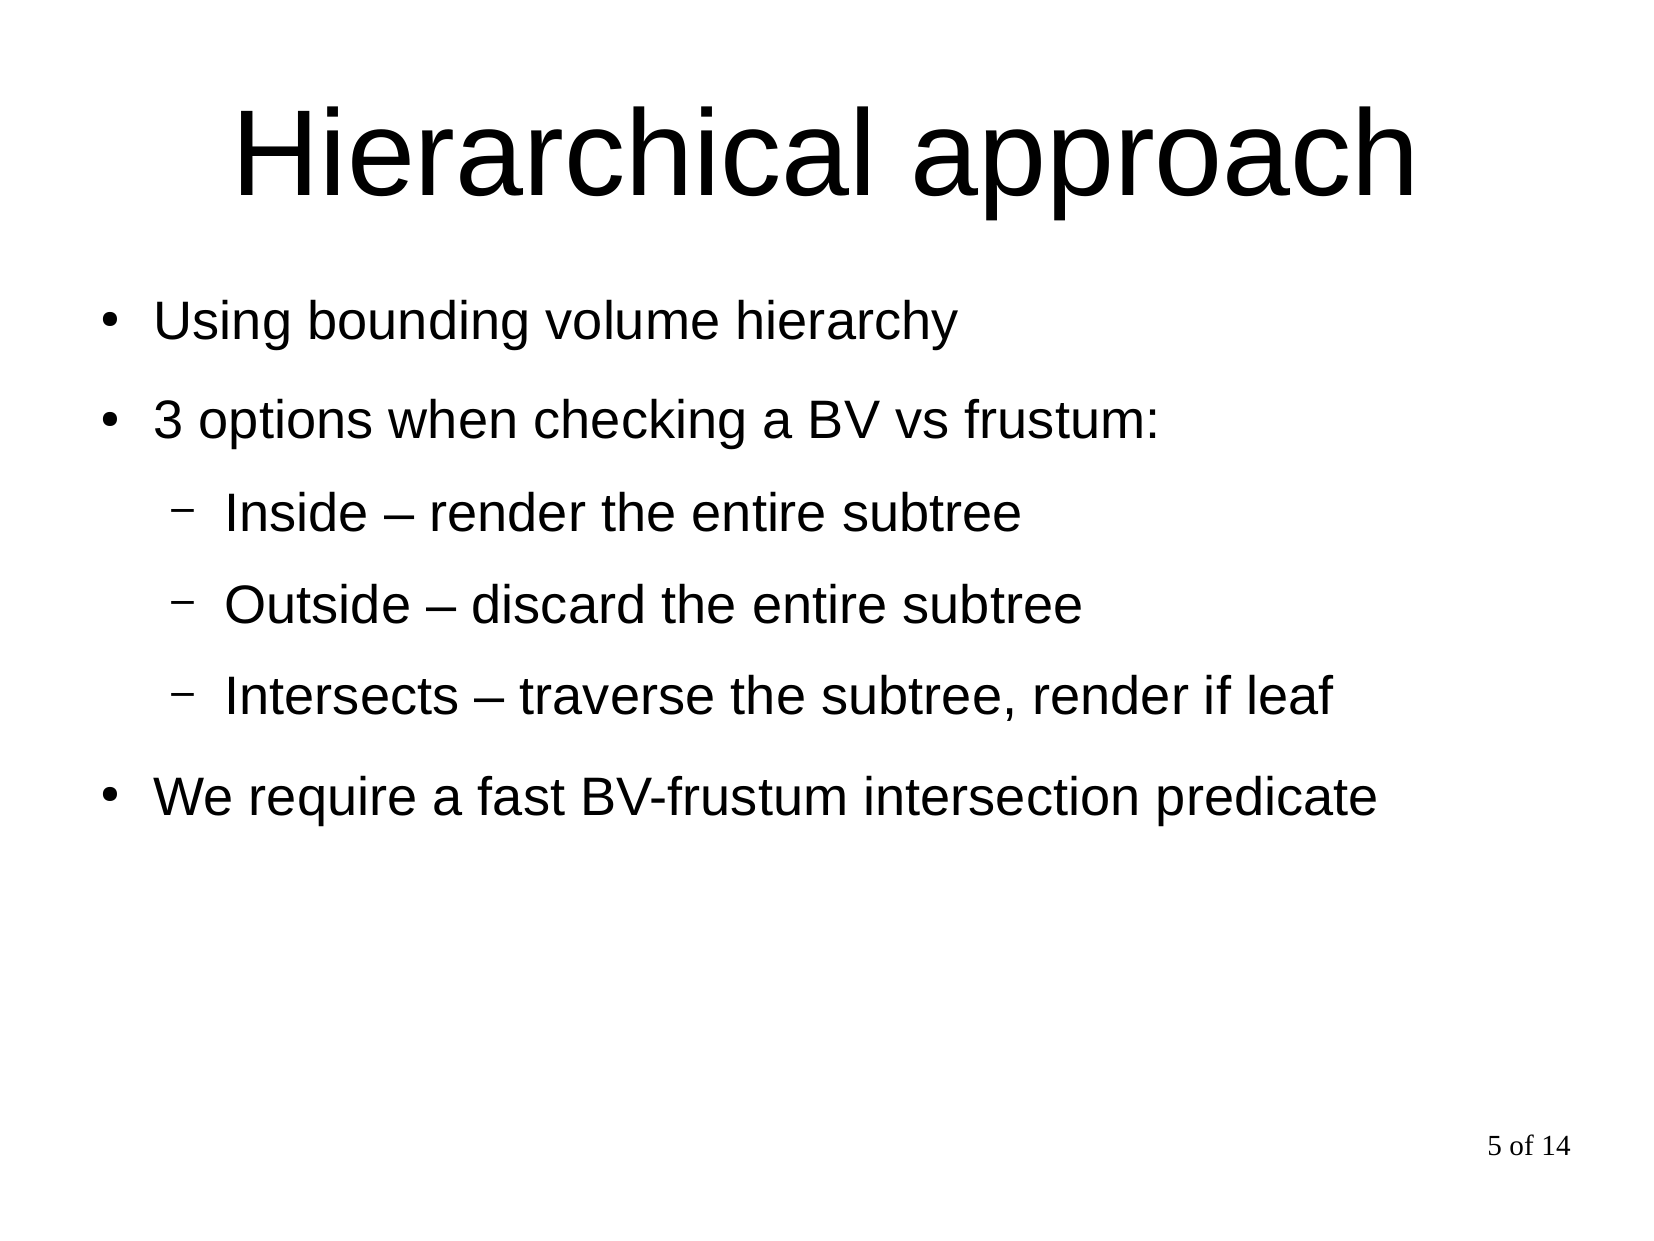

# Hierarchical approach
Using bounding volume hierarchy
3 options when checking a BV vs frustum:
Inside – render the entire subtree
Outside – discard the entire subtree
Intersects – traverse the subtree, render if leaf
We require a fast BV-frustum intersection predicate
5